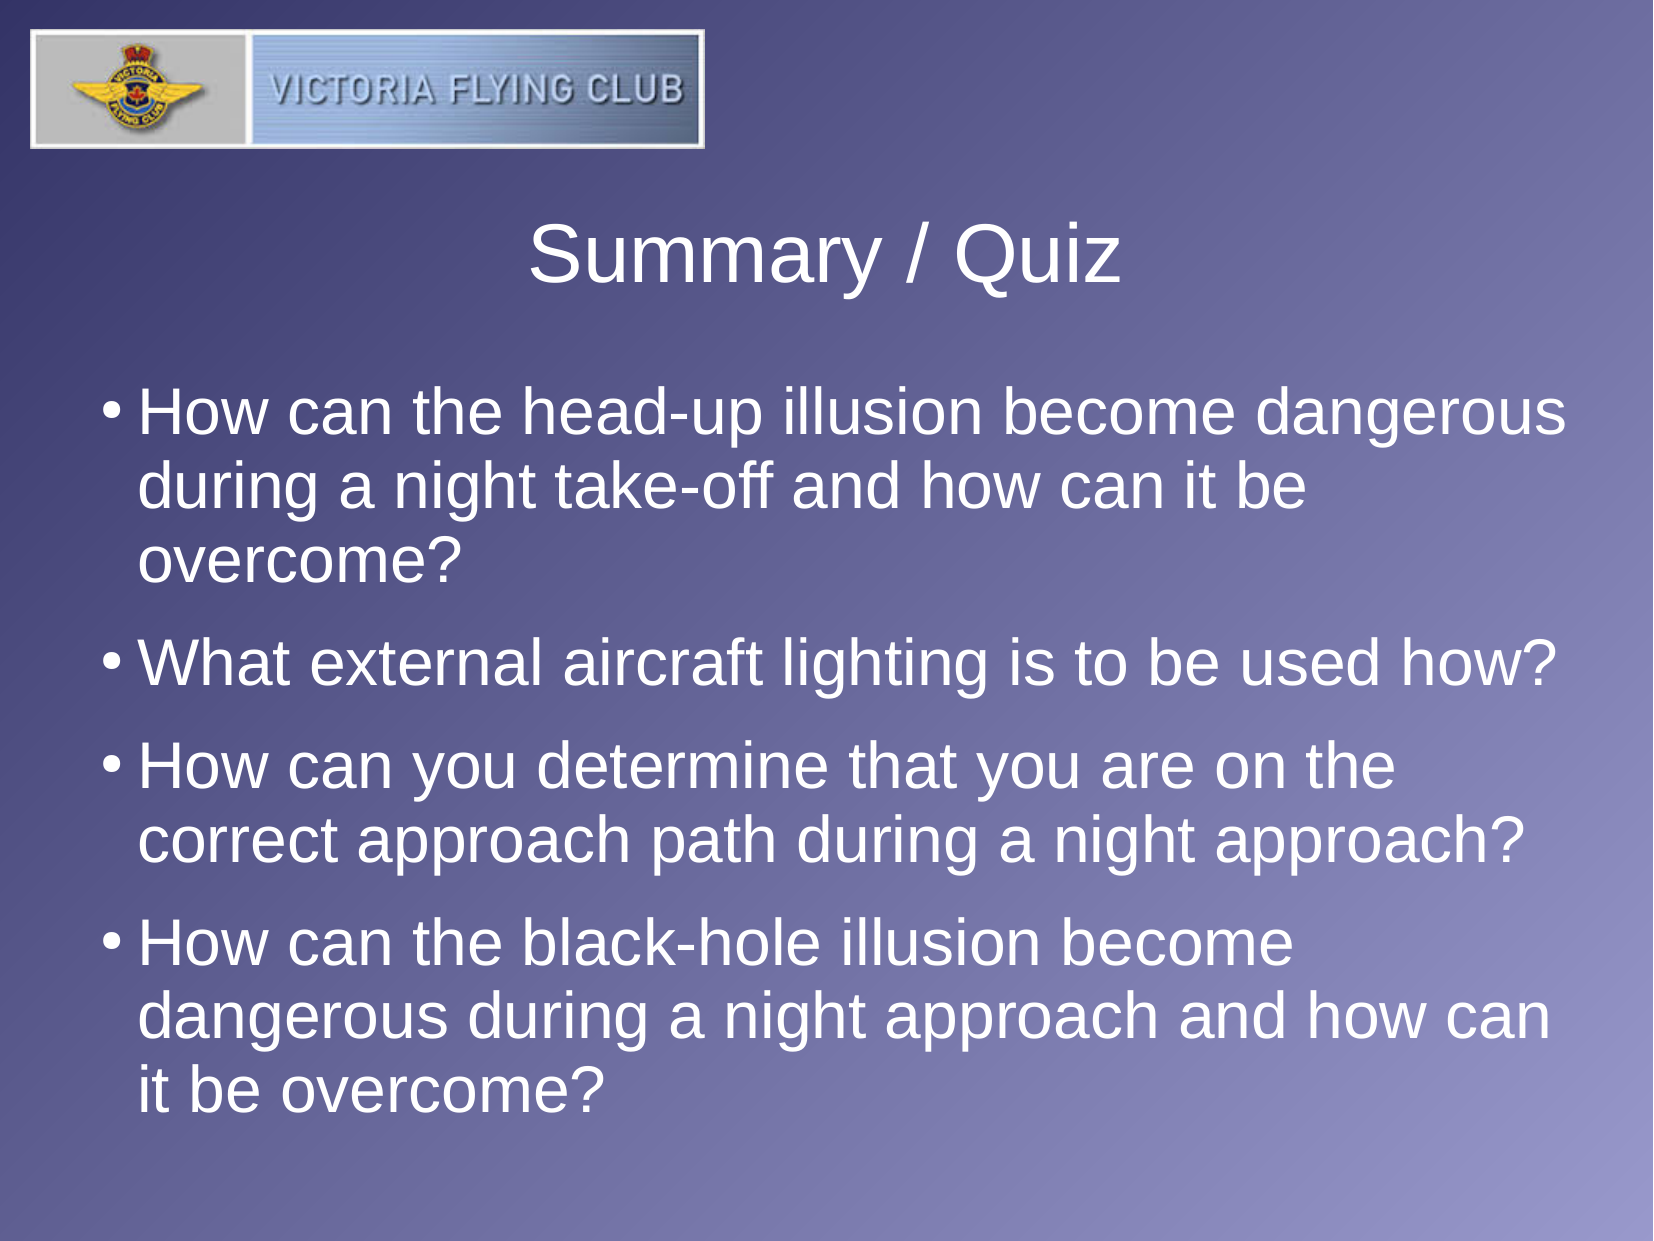

# Summary / Quiz
How can the head-up illusion become dangerous during a night take-off and how can it be overcome?
What external aircraft lighting is to be used how?
How can you determine that you are on the correct approach path during a night approach?
How can the black-hole illusion become dangerous during a night approach and how can it be overcome?